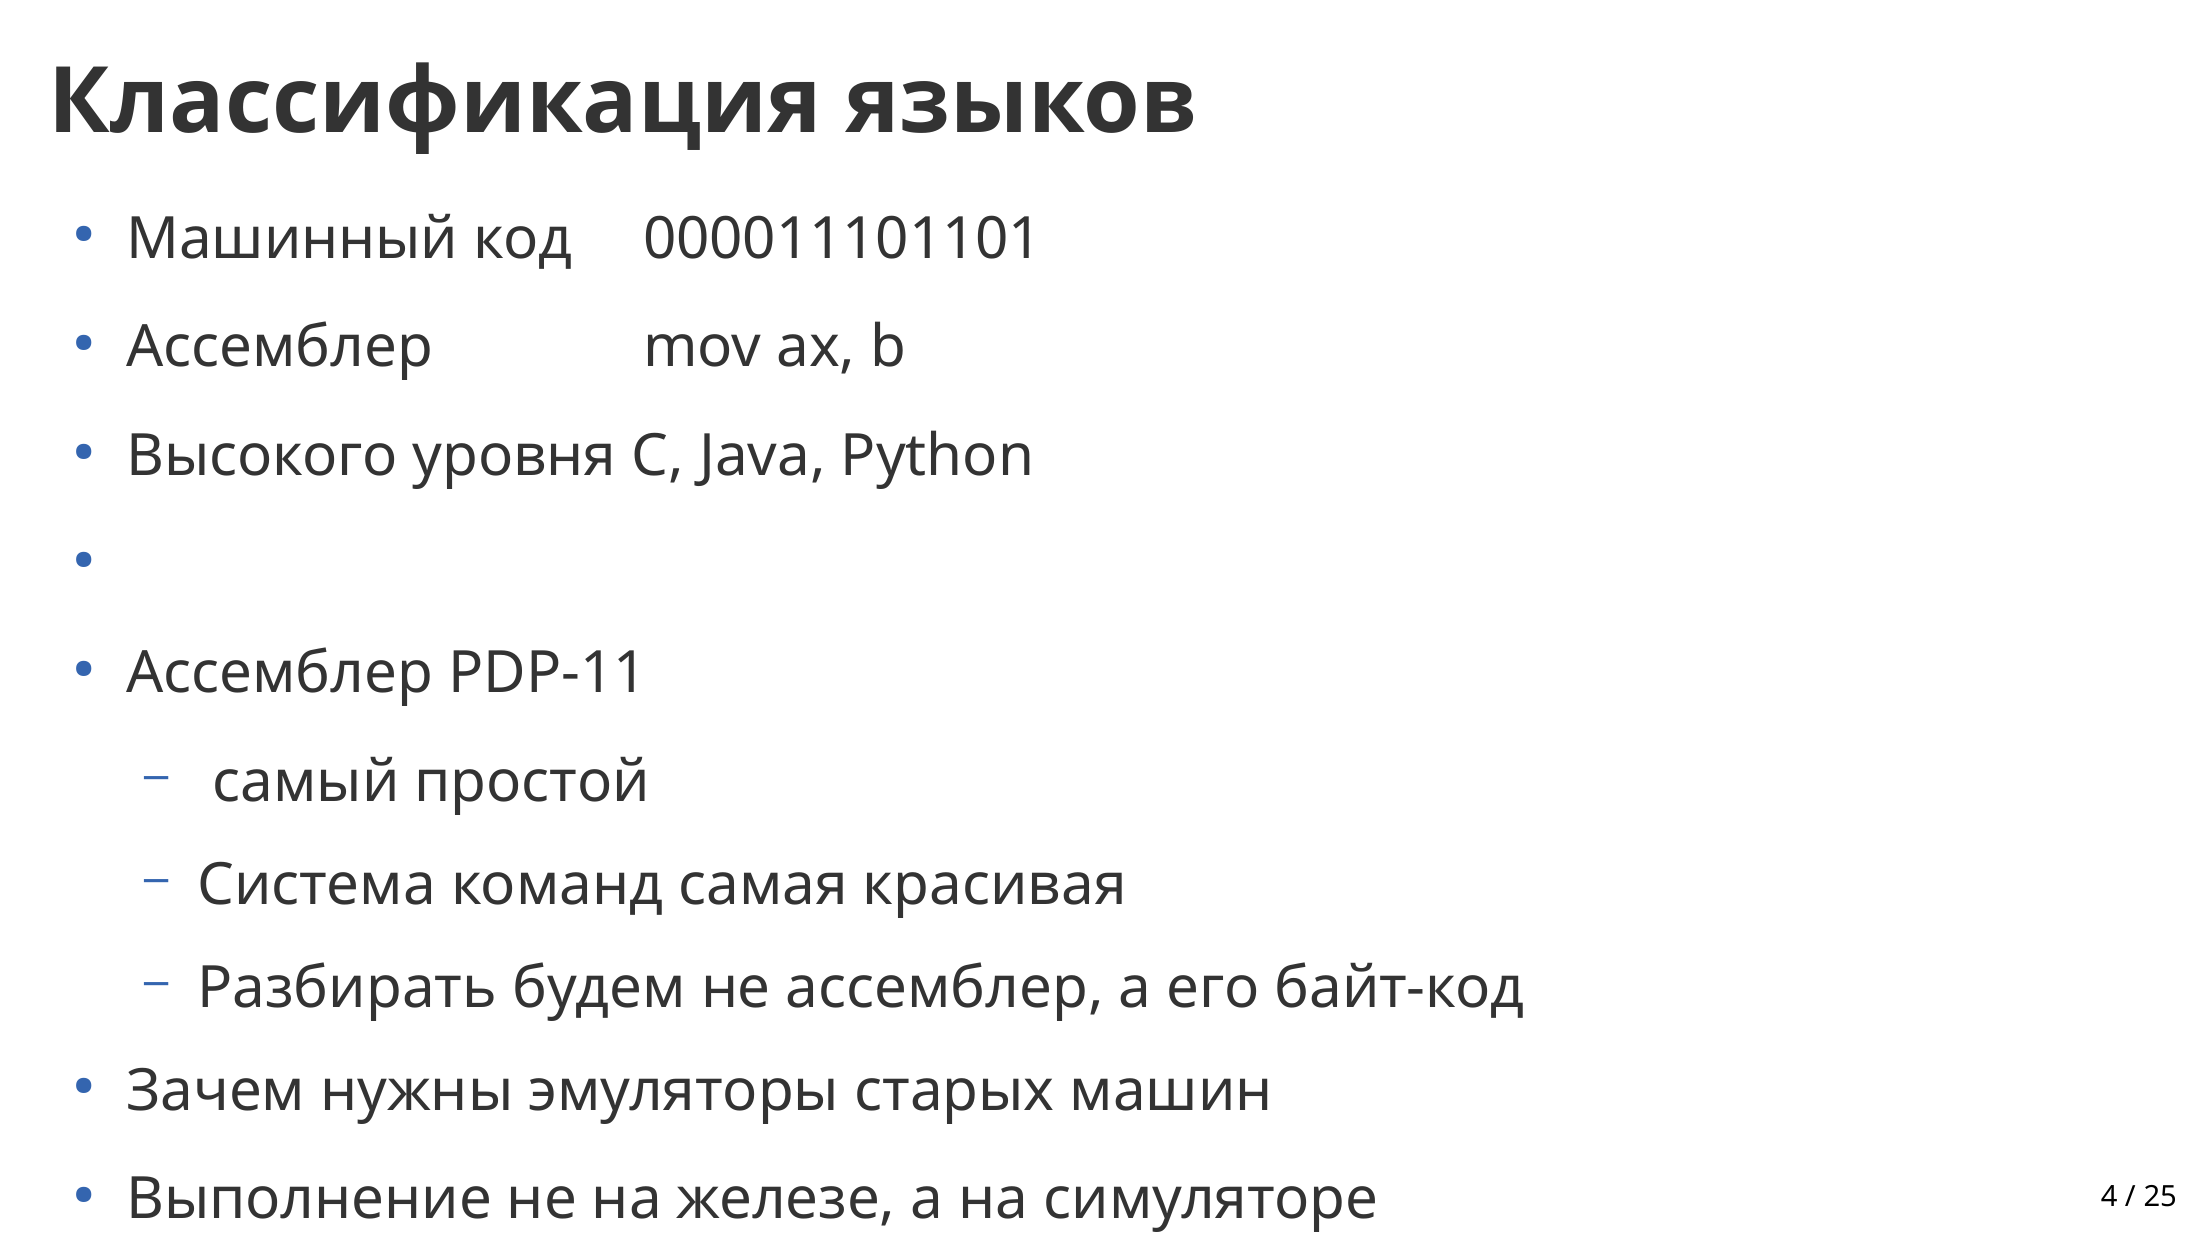

# Классификация языков
Машинный код 	000011101101
Ассемблер 			mov ax, b
Высокого уровня С, Java, Python
Ассемблер PDP-11
 самый простой
Система команд самая красивая
Разбирать будем не ассемблер, а его байт-код
Зачем нужны эмуляторы старых машин
Выполнение не на железе, а на симуляторе
4